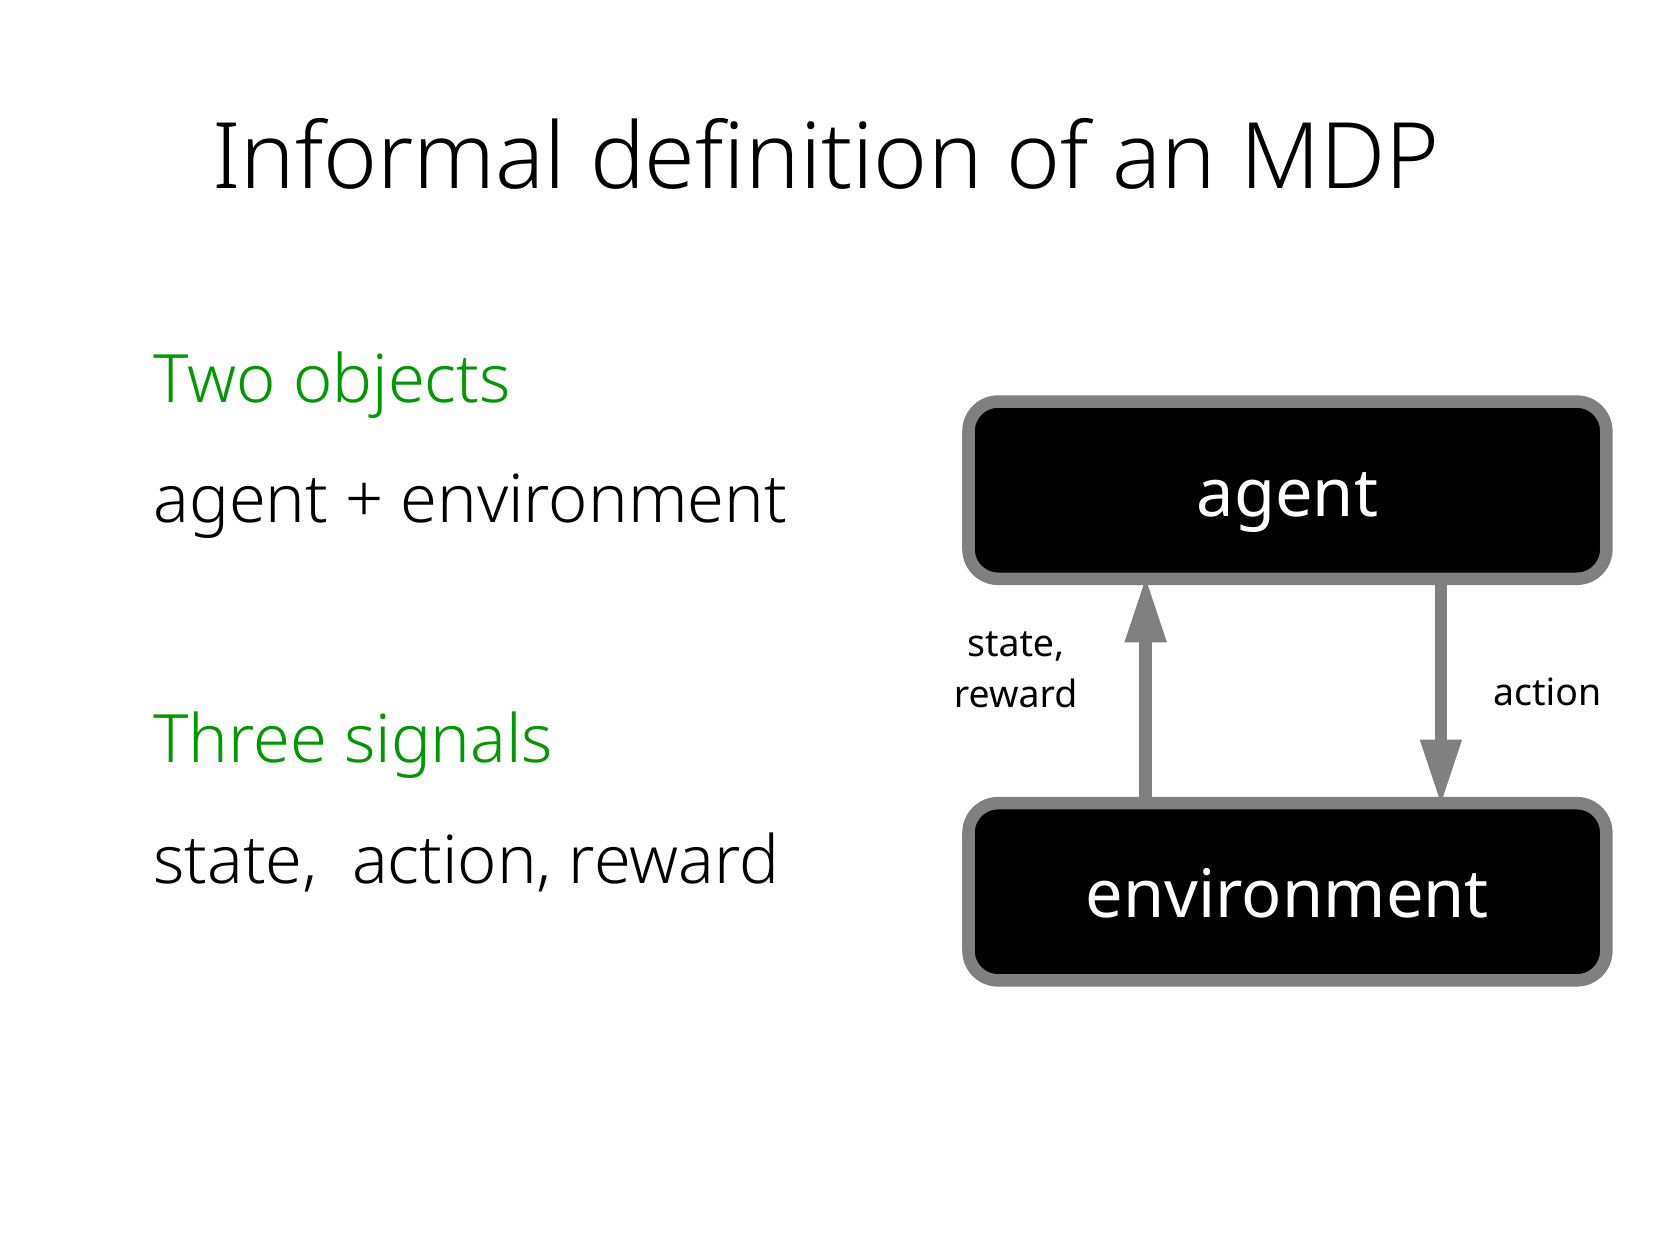

# Informal definition of an MDP
Two objects
agent + environment
Three signals
state, action, reward
agent
state,
reward
action
environment